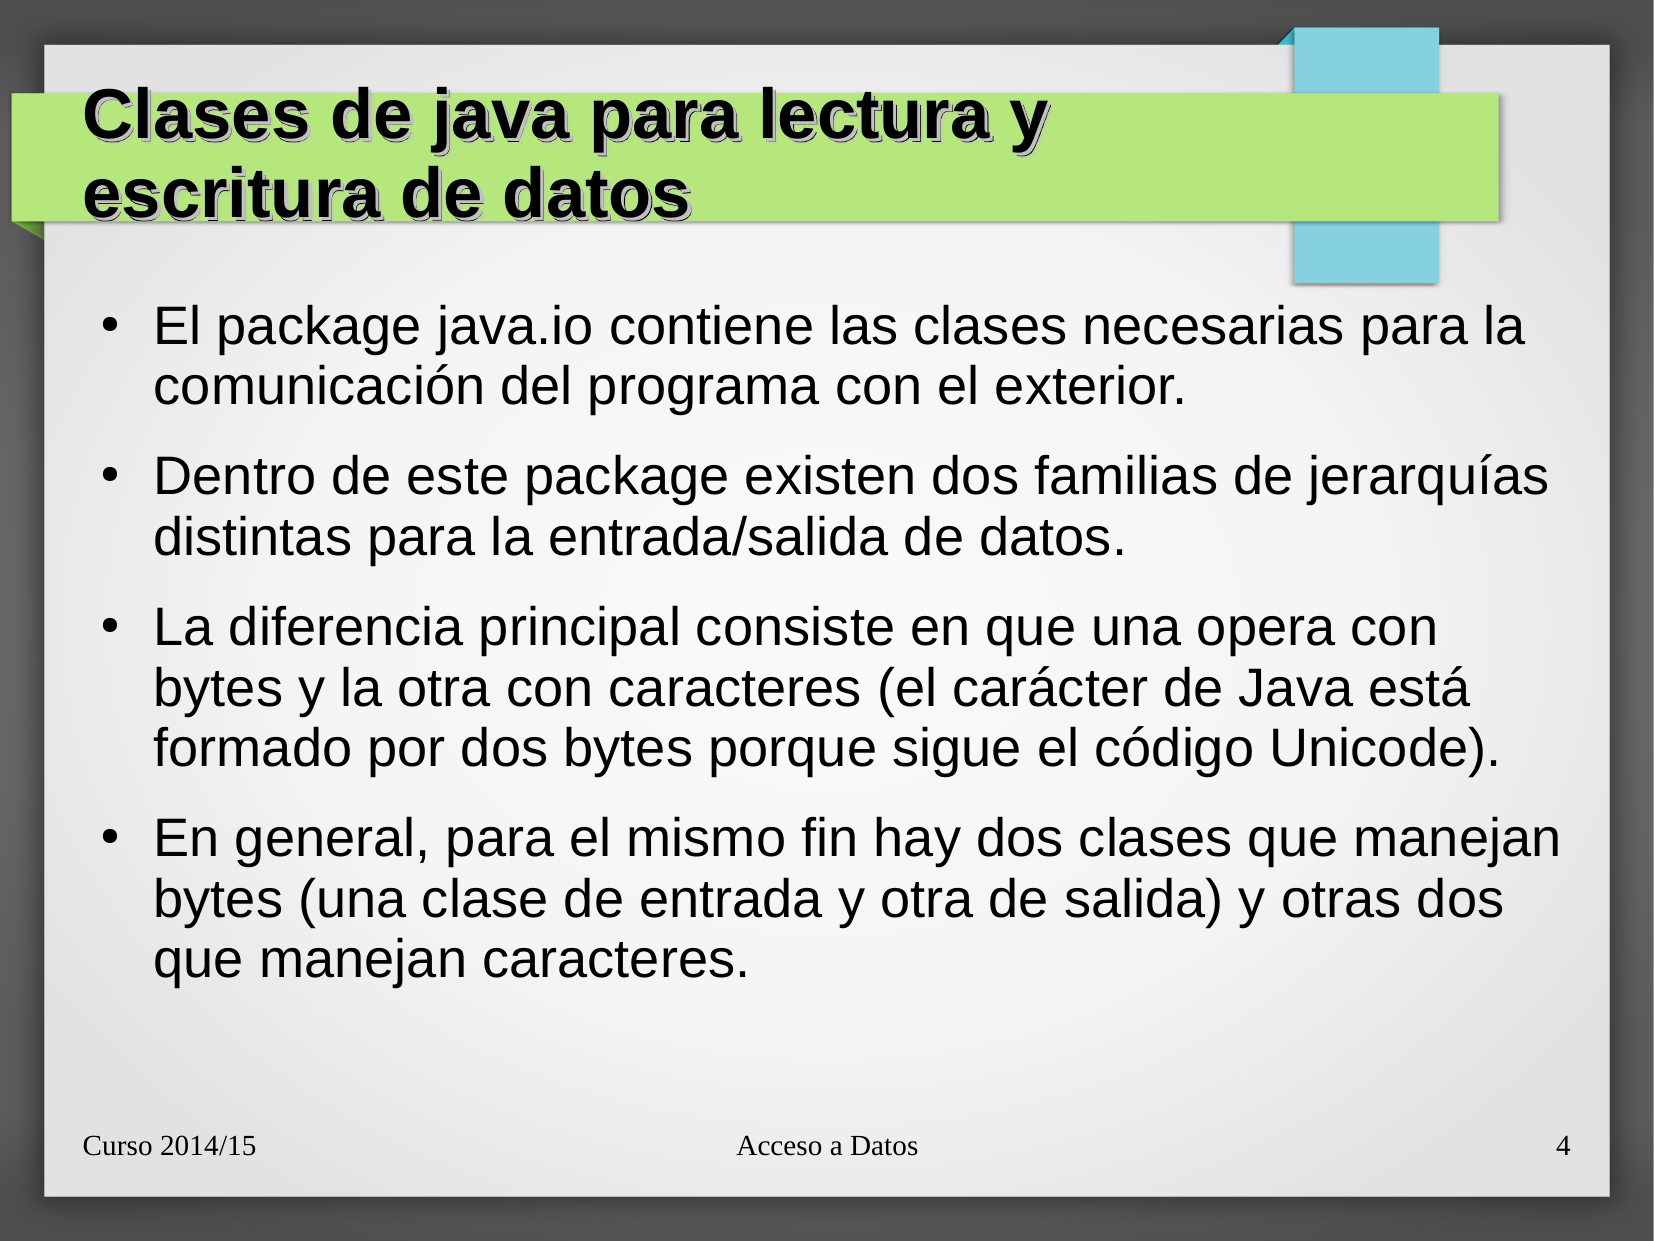

# Clases de java para lectura y escritura de datos
El package java.io contiene las clases necesarias para la comunicación del programa con el exterior.
Dentro de este package existen dos familias de jerarquías distintas para la entrada/salida de datos.
La diferencia principal consiste en que una opera con bytes y la otra con caracteres (el carácter de Java está formado por dos bytes porque sigue el código Unicode).
En general, para el mismo fin hay dos clases que manejan bytes (una clase de entrada y otra de salida) y otras dos que manejan caracteres.
Curso 2014/15
Acceso a Datos
4